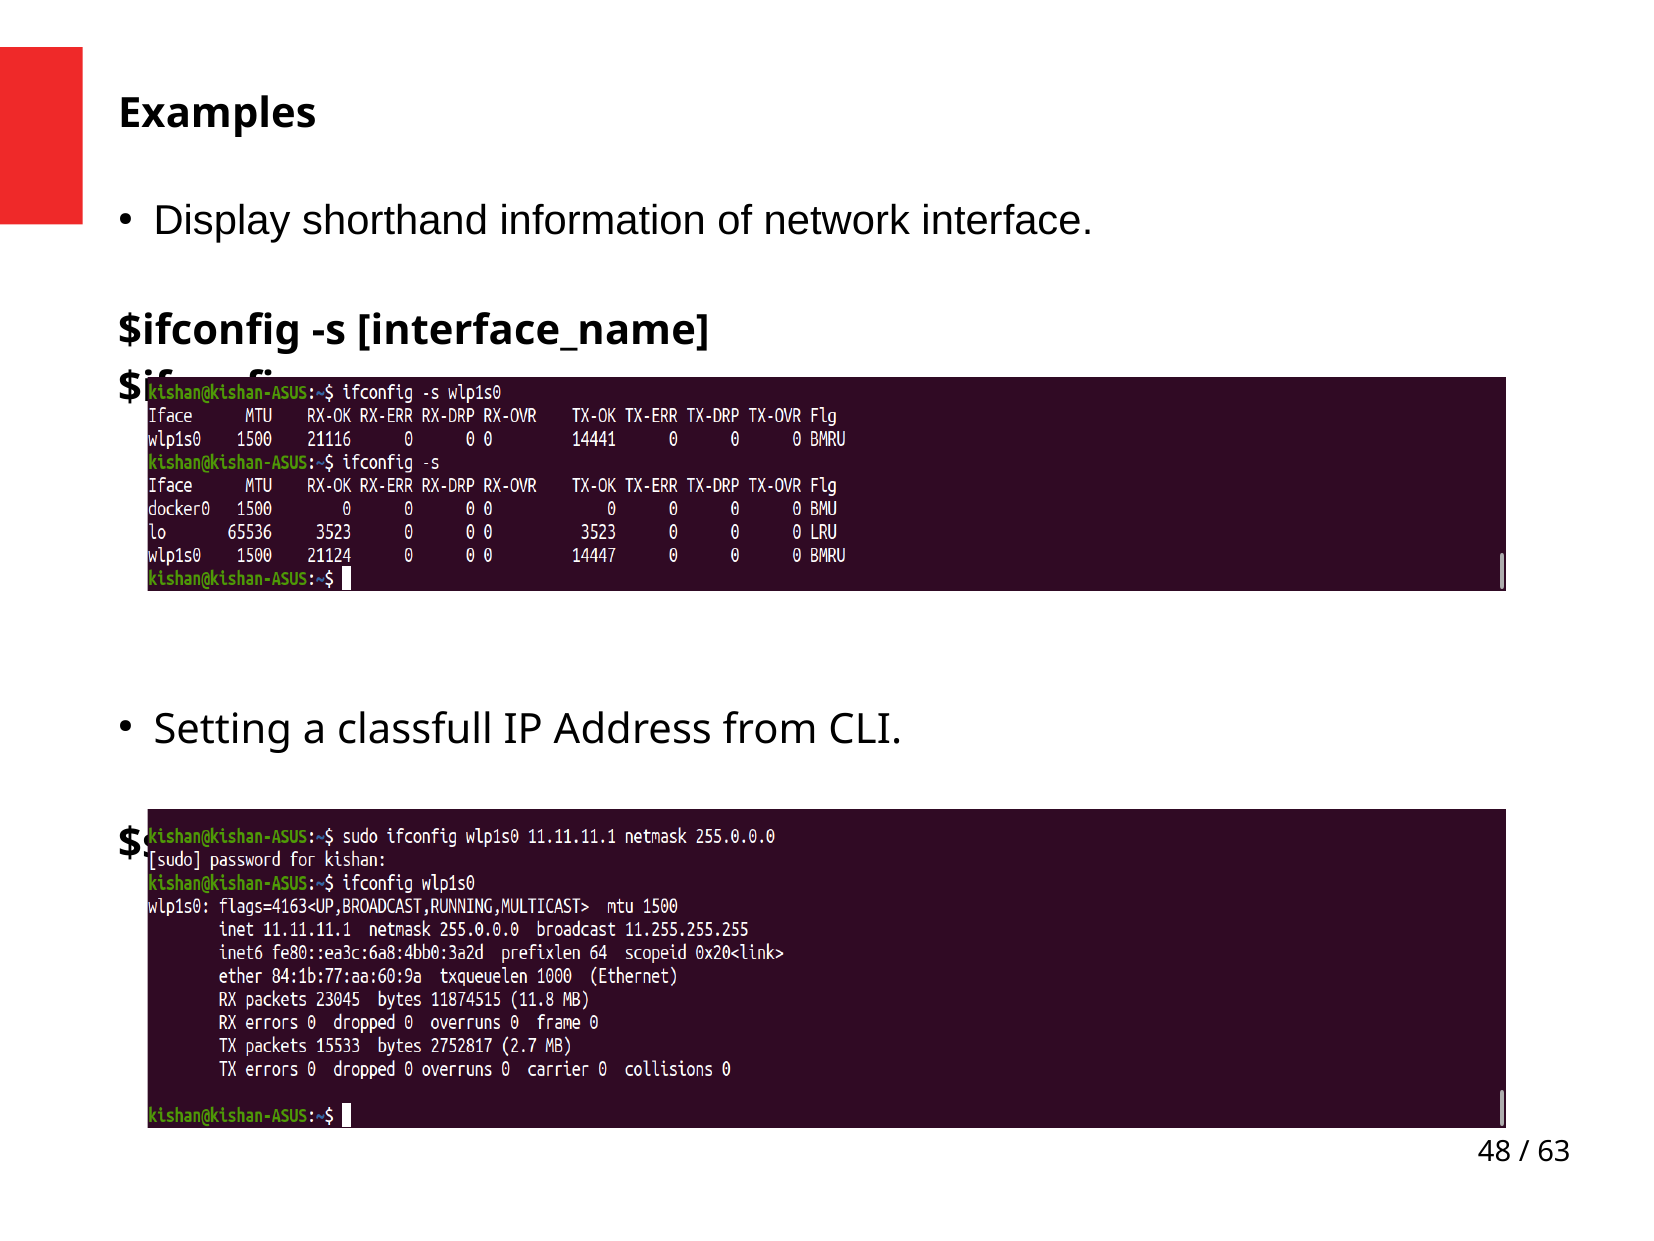

# Examples
Display shorthand information of network interface.
$ifconfig -s [interface_name]
$ifconfig -s
Setting a classfull IP Address from CLI.
$sudo ifconfig [interface] [New IP Add] netmask [subnet mask]
48